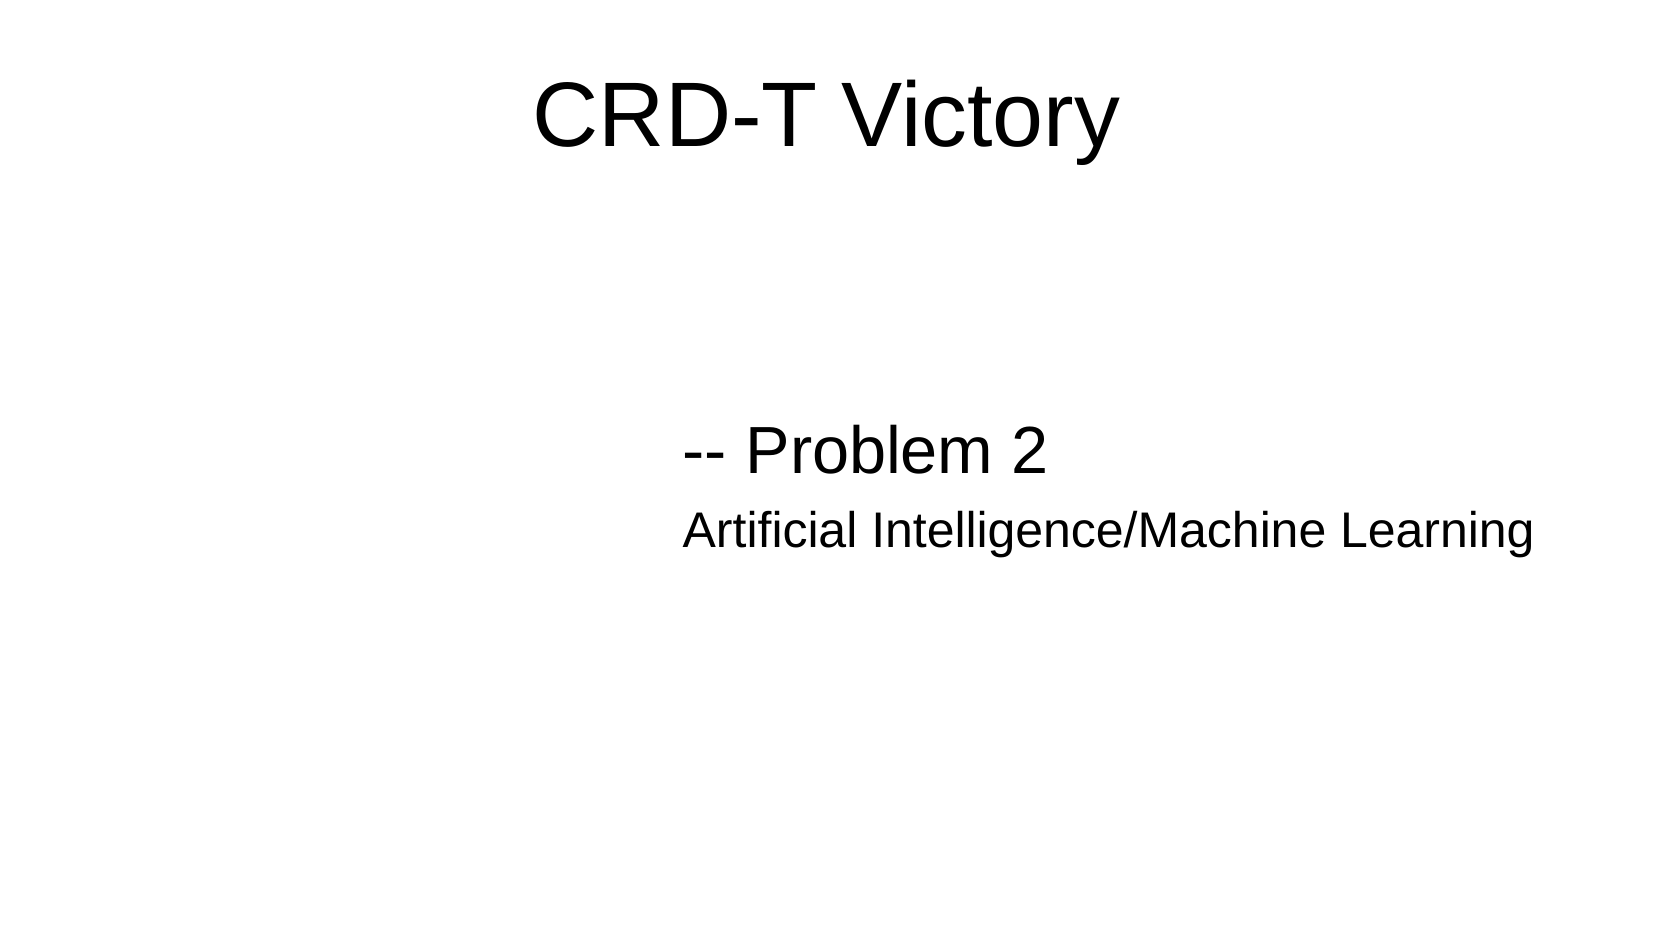

# CRD-T Victory
								-- Problem 2
								Artificial Intelligence/Machine Learning